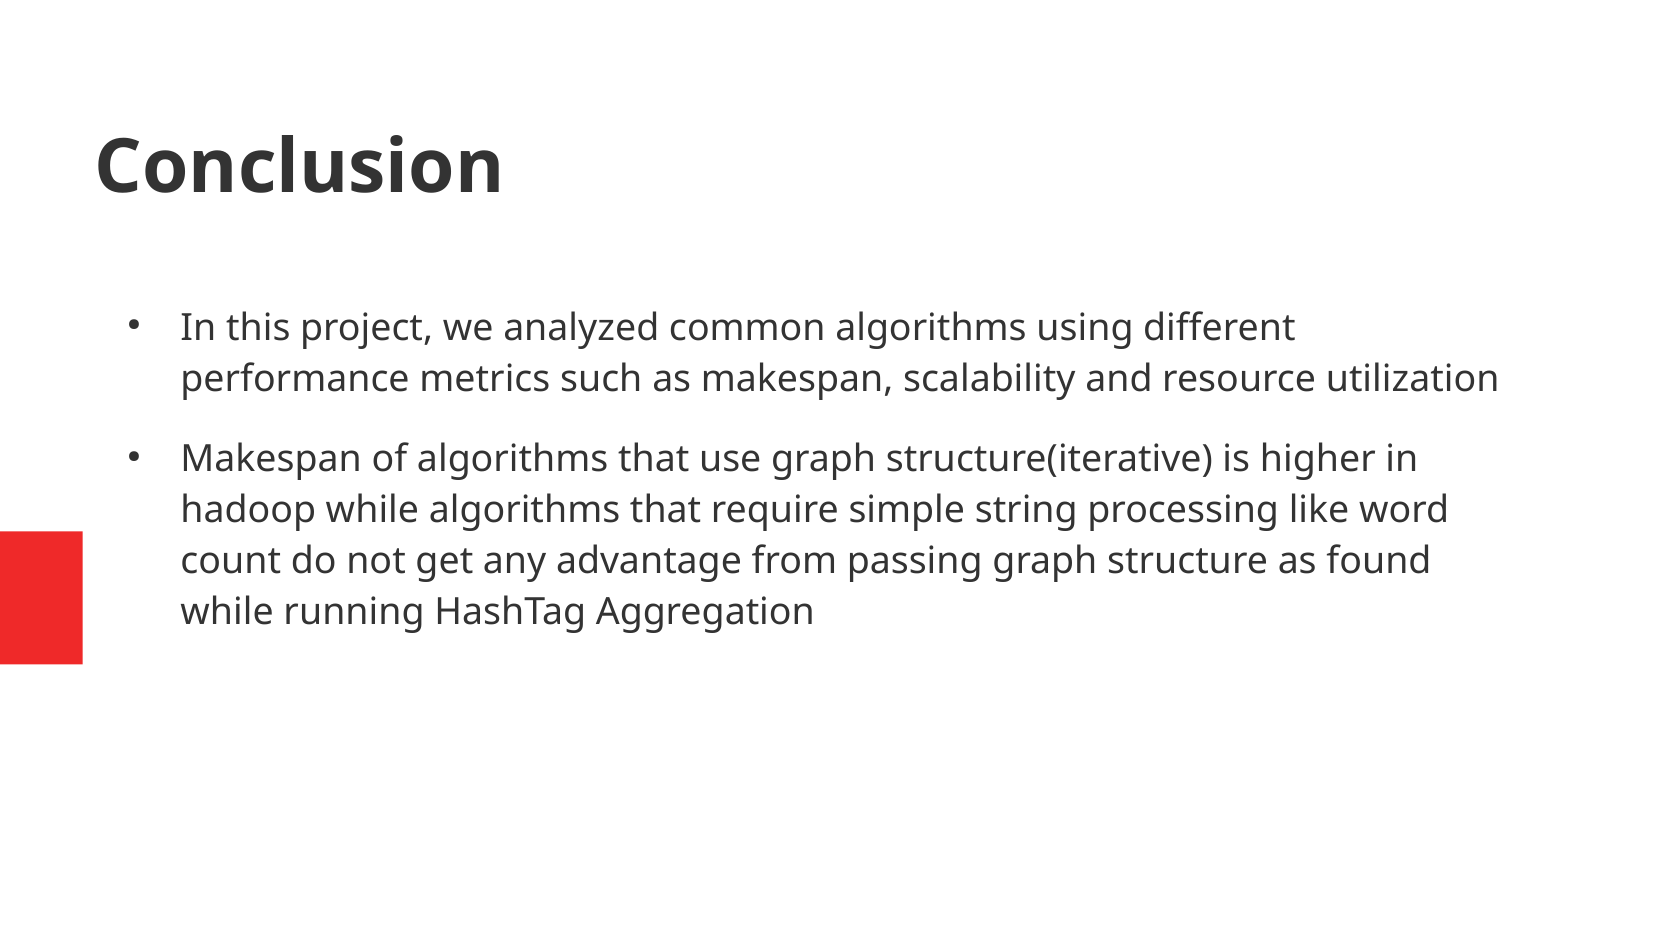

# Conclusion
In this project, we analyzed common algorithms using different performance metrics such as makespan, scalability and resource utilization
Makespan of algorithms that use graph structure(iterative) is higher in hadoop while algorithms that require simple string processing like word count do not get any advantage from passing graph structure as found while running HashTag Aggregation